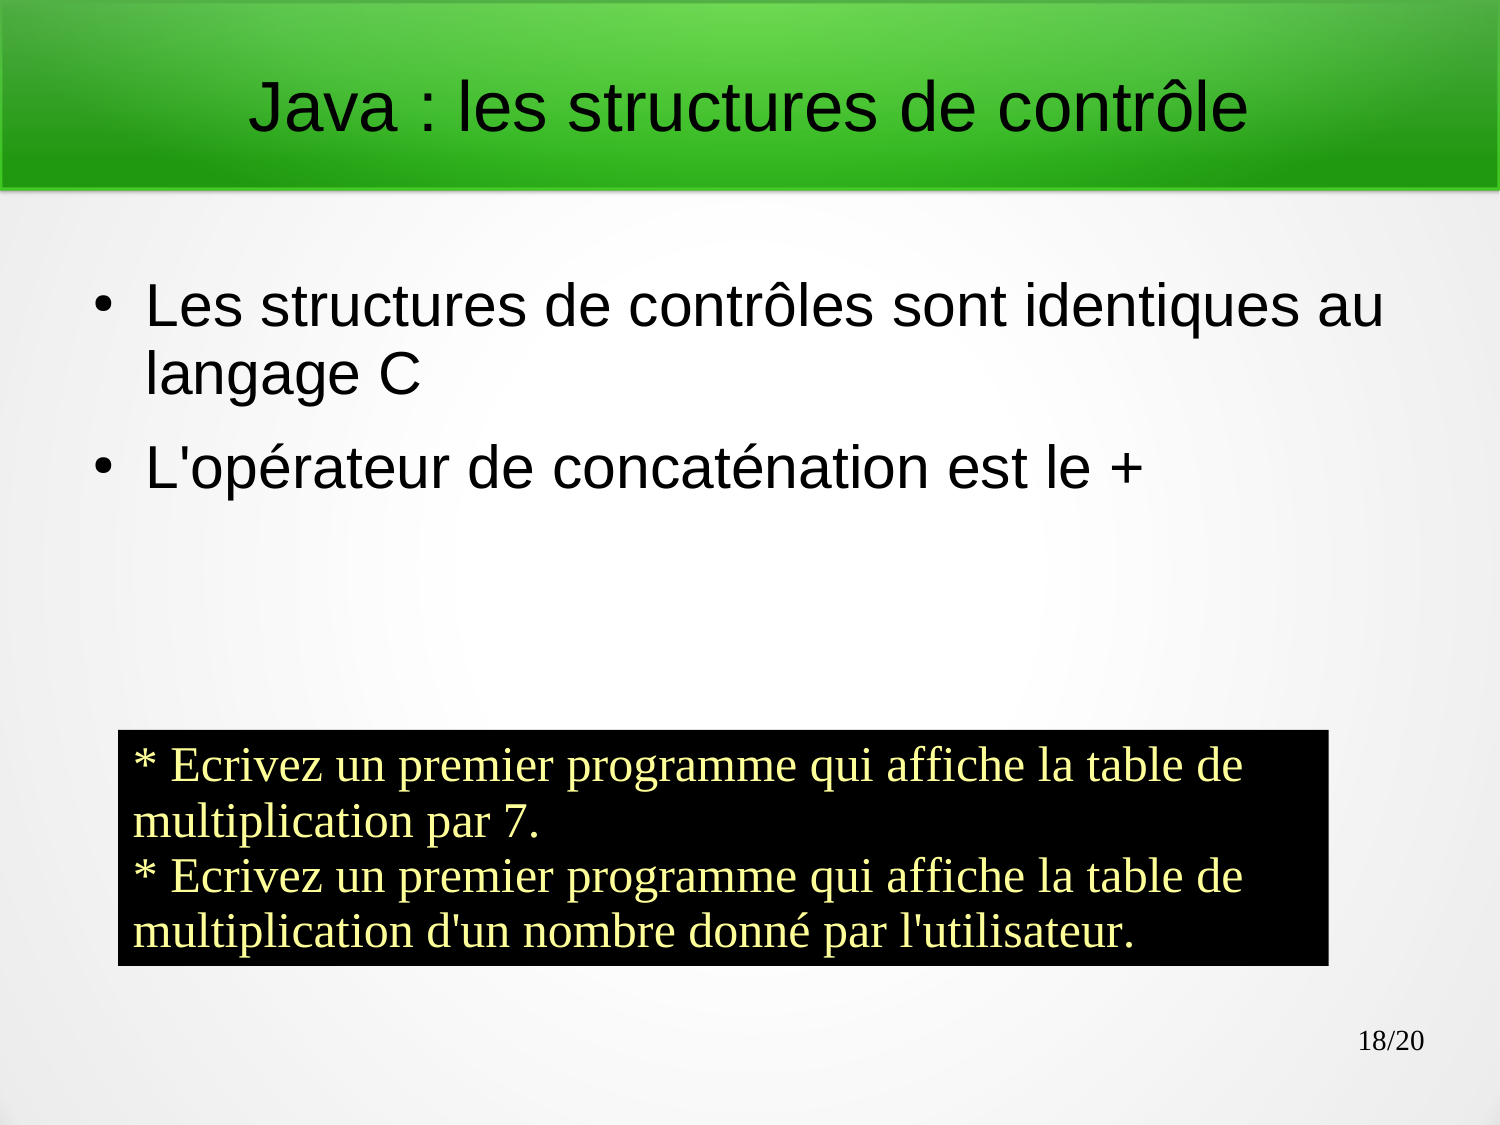

# Java : les structures de contrôle
Les structures de contrôles sont identiques au langage C
L'opérateur de concaténation est le +
* Ecrivez un premier programme qui affiche la table de multiplication par 7.
* Ecrivez un premier programme qui affiche la table de multiplication d'un nombre donné par l'utilisateur.
18